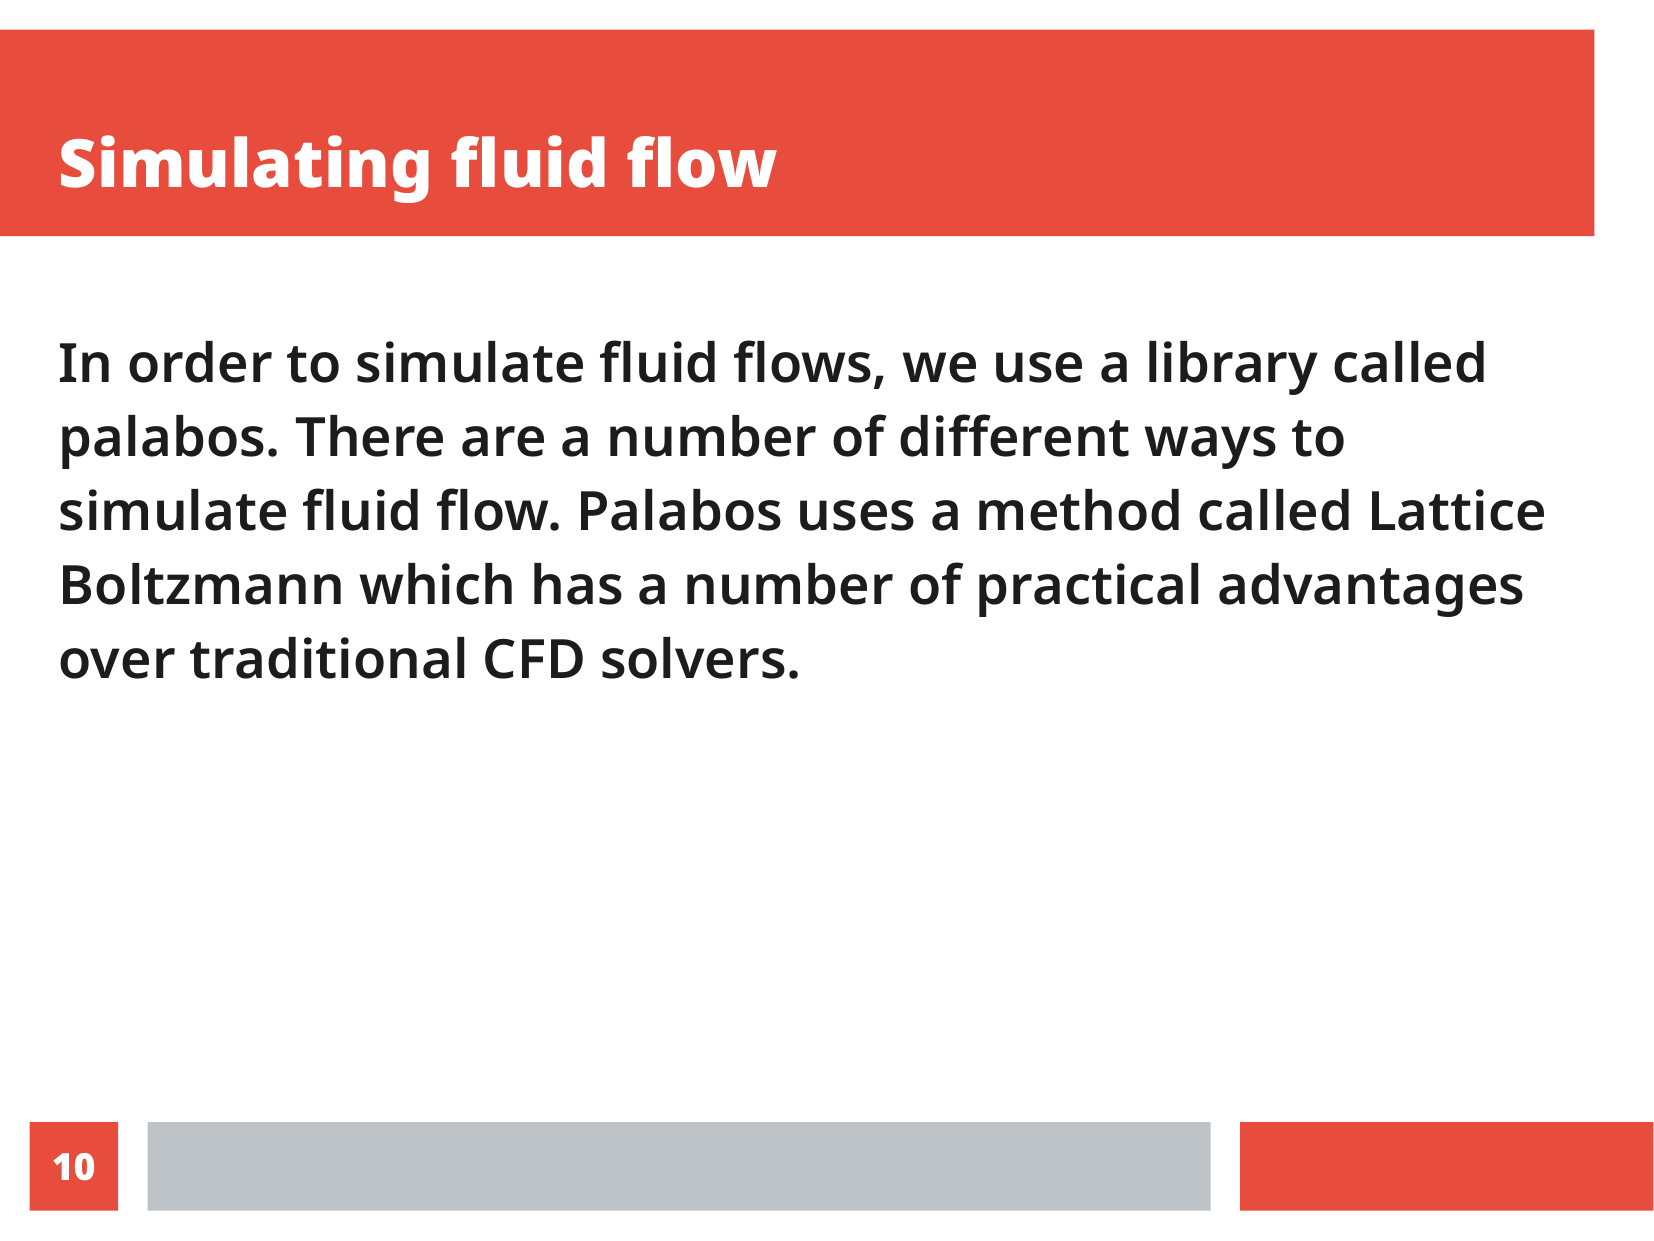

# Simulating fluid flow
In order to simulate fluid flows, we use a library called palabos. There are a number of different ways to simulate fluid flow. Palabos uses a method called Lattice Boltzmann which has a number of practical advantages over traditional CFD solvers.
10